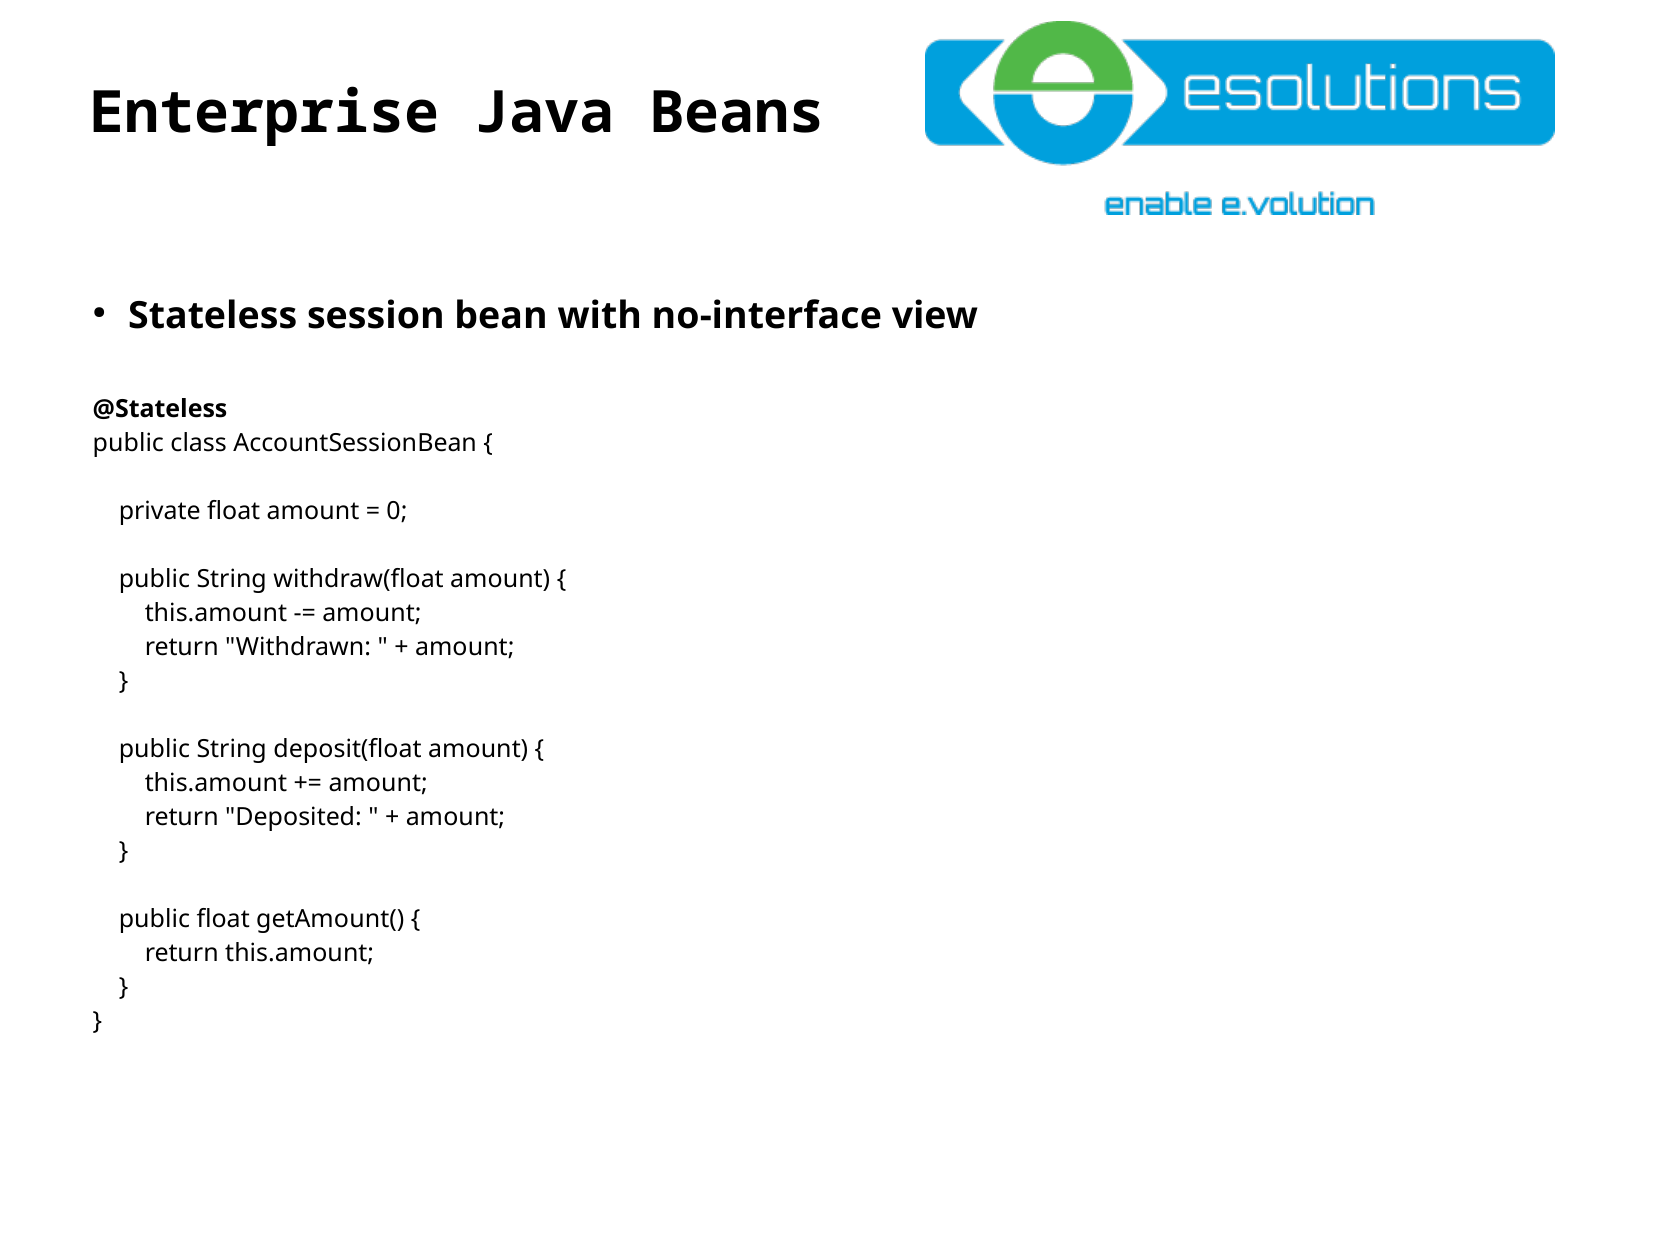

#
Enterprise Java Beans
Stateless session bean with no-interface view
@Stateless
public class AccountSessionBean {
 private float amount = 0;
 public String withdraw(float amount) {
 this.amount -= amount;
 return "Withdrawn: " + amount;
 }
 public String deposit(float amount) {
 this.amount += amount;
 return "Deposited: " + amount;
 }
 public float getAmount() {
 return this.amount;
 }
}